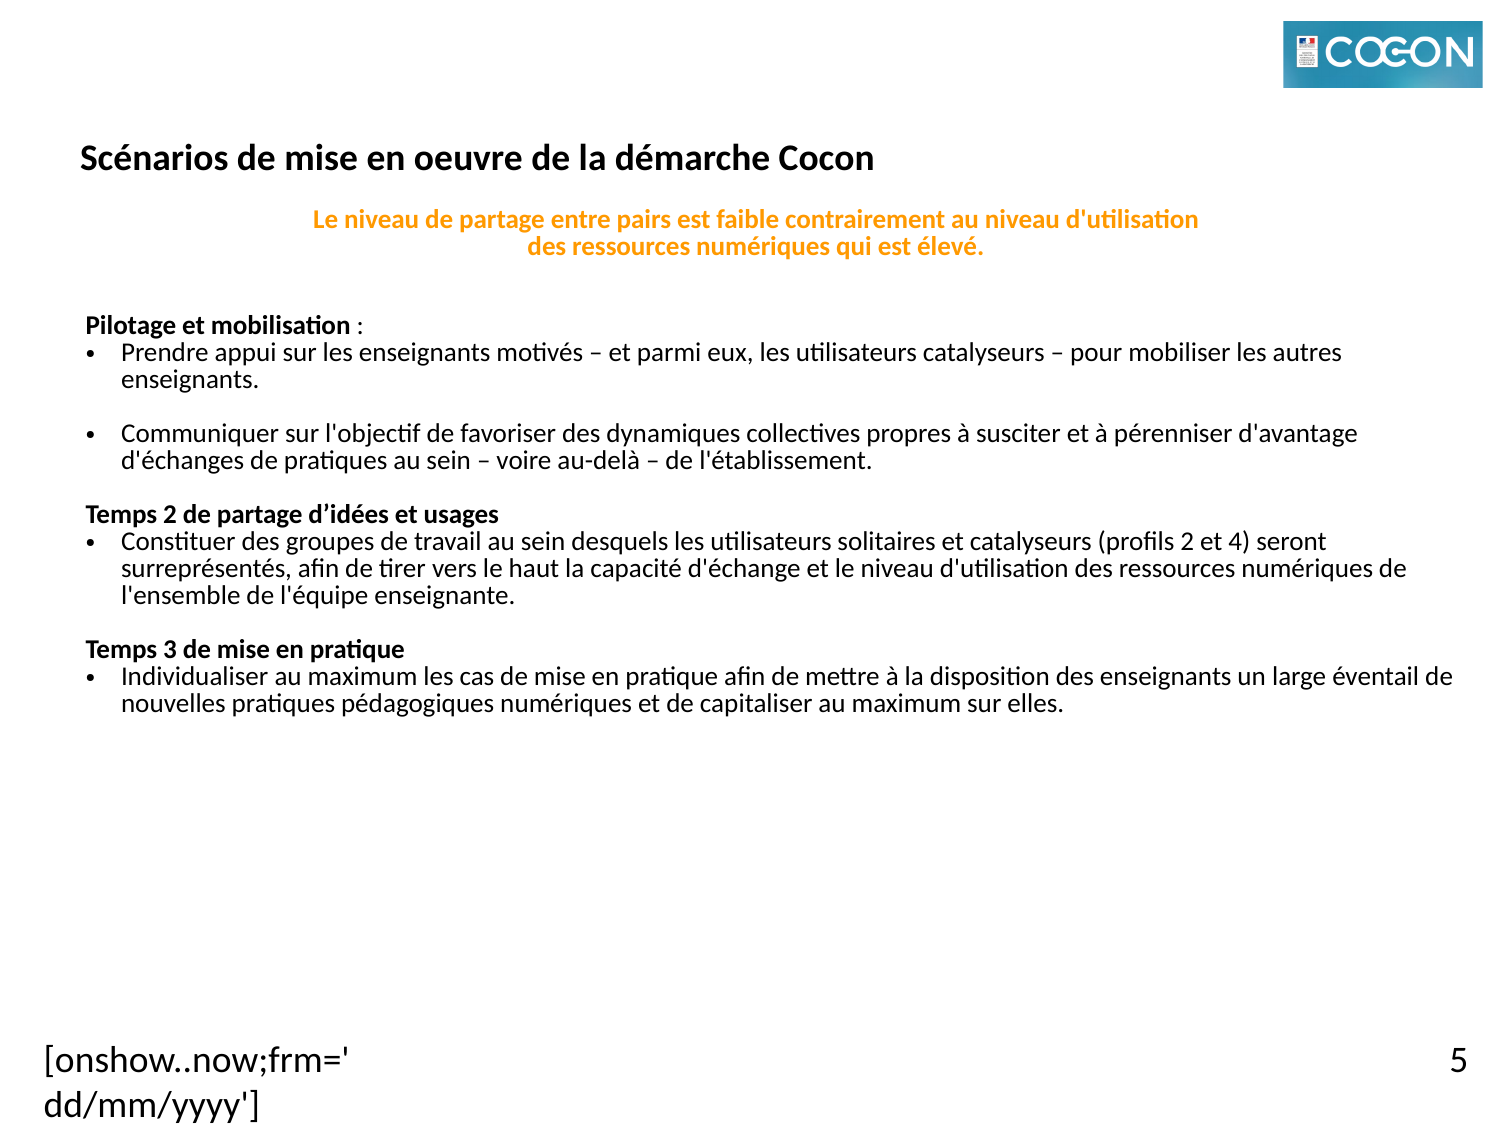

# Scénarios de mise en oeuvre de la démarche Cocon
Le niveau de partage entre pairs est faible contrairement au niveau d'utilisation
des ressources numériques qui est élevé.
Pilotage et mobilisation :
Prendre appui sur les enseignants motivés – et parmi eux, les utilisateurs catalyseurs – pour mobiliser les autres enseignants.
Communiquer sur l'objectif de favoriser des dynamiques collectives propres à susciter et à pérenniser d'avantage d'échanges de pratiques au sein – voire au-delà – de l'établissement.
Temps 2 de partage d’idées et usages
Constituer des groupes de travail au sein desquels les utilisateurs solitaires et catalyseurs (profils 2 et 4) seront surreprésentés, afin de tirer vers le haut la capacité d'échange et le niveau d'utilisation des ressources numériques de l'ensemble de l'équipe enseignante.
Temps 3 de mise en pratique
Individualiser au maximum les cas de mise en pratique afin de mettre à la disposition des enseignants un large éventail de nouvelles pratiques pédagogiques numériques et de capitaliser au maximum sur elles.
[onshow..now;frm='dd/mm/yyyy']